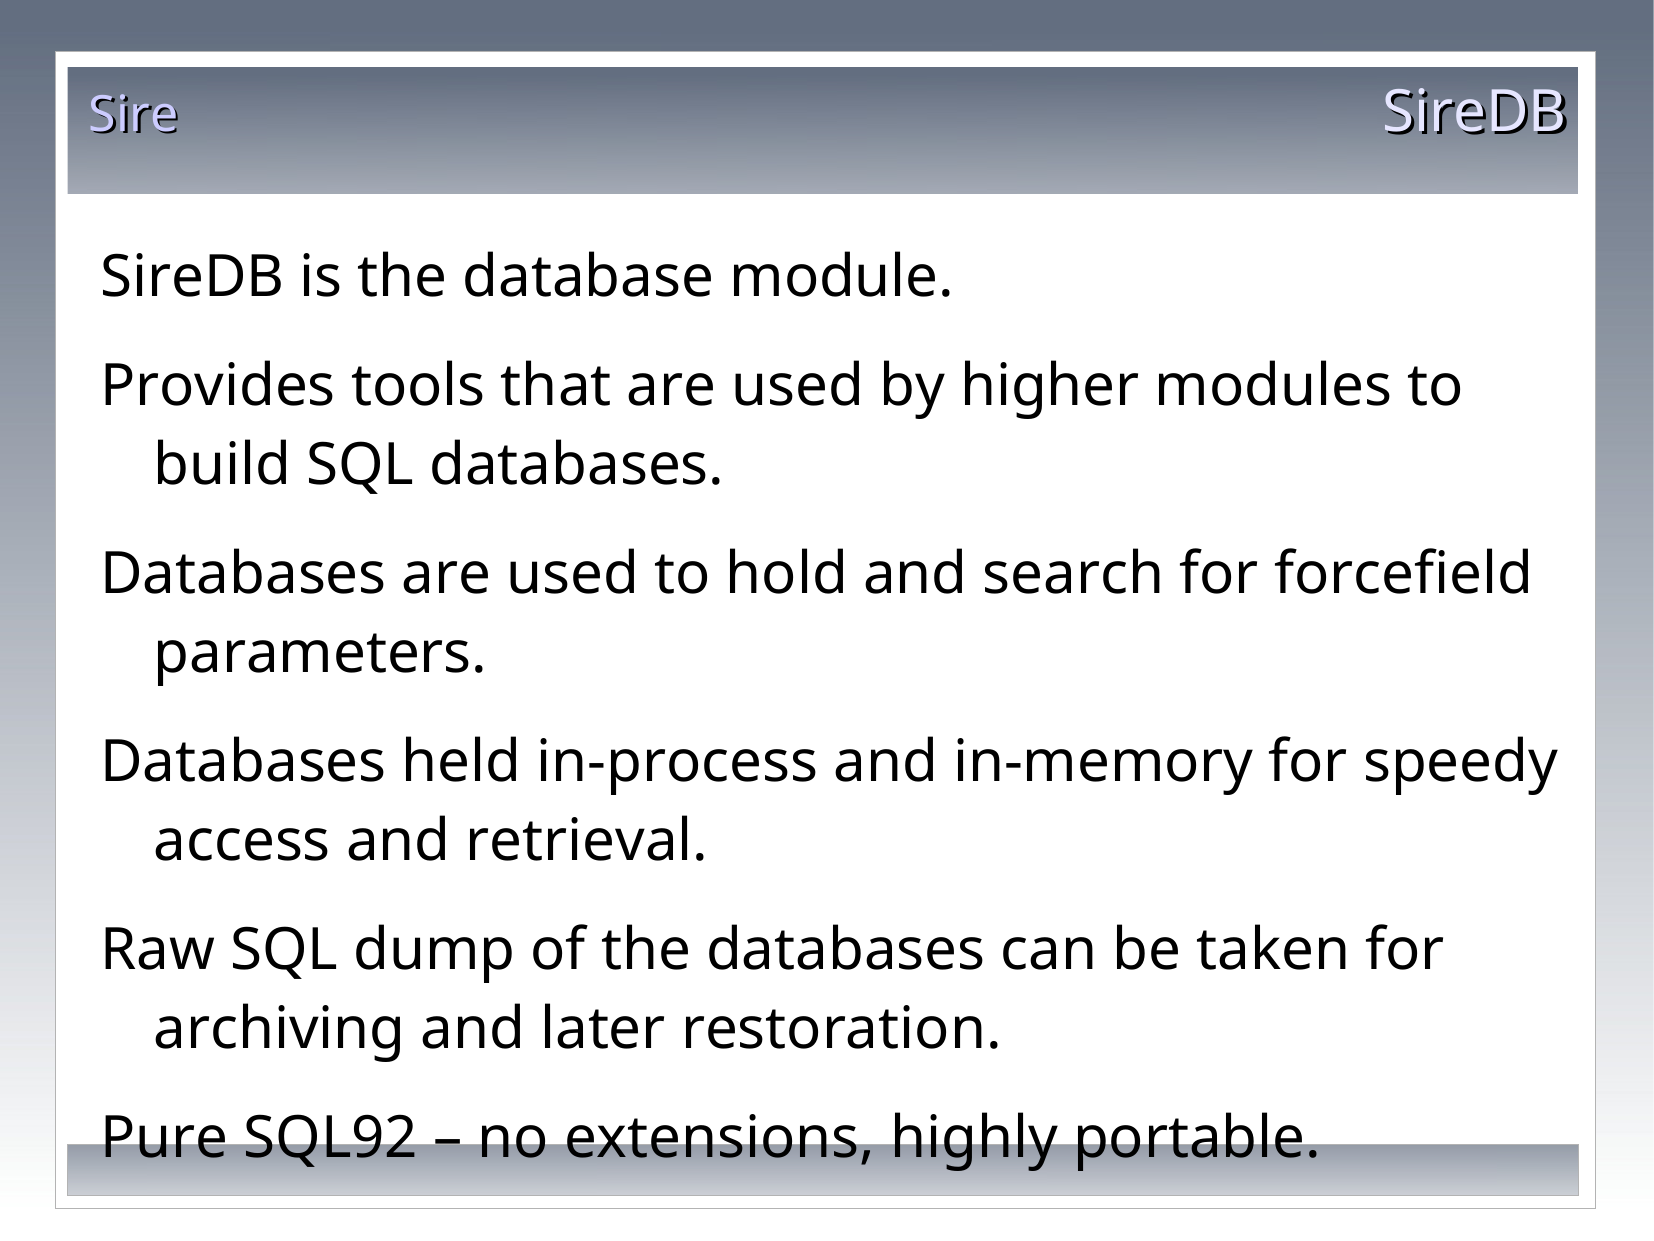

# SireDB
SireDB is the database module.
Provides tools that are used by higher modules to build SQL databases.
Databases are used to hold and search for forcefield parameters.
Databases held in-process and in-memory for speedy access and retrieval.
Raw SQL dump of the databases can be taken for archiving and later restoration.
Pure SQL92 – no extensions, highly portable.